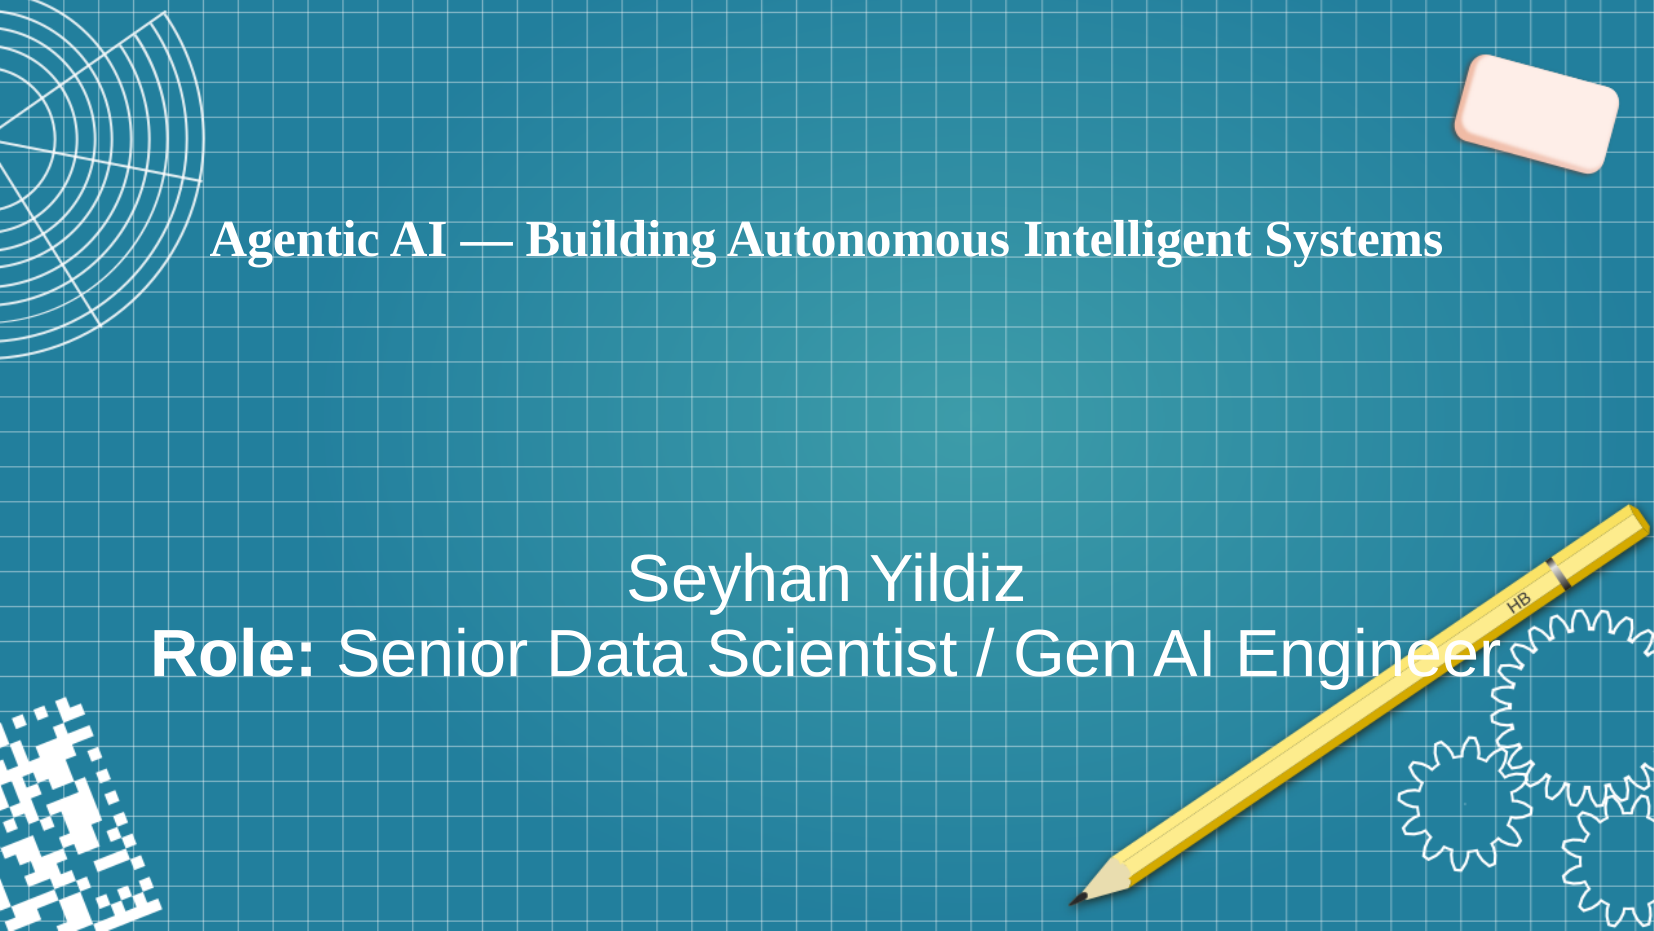

# Agentic AI — Building Autonomous Intelligent Systems
Seyhan Yildiz
Role: Senior Data Scientist / Gen AI Engineer